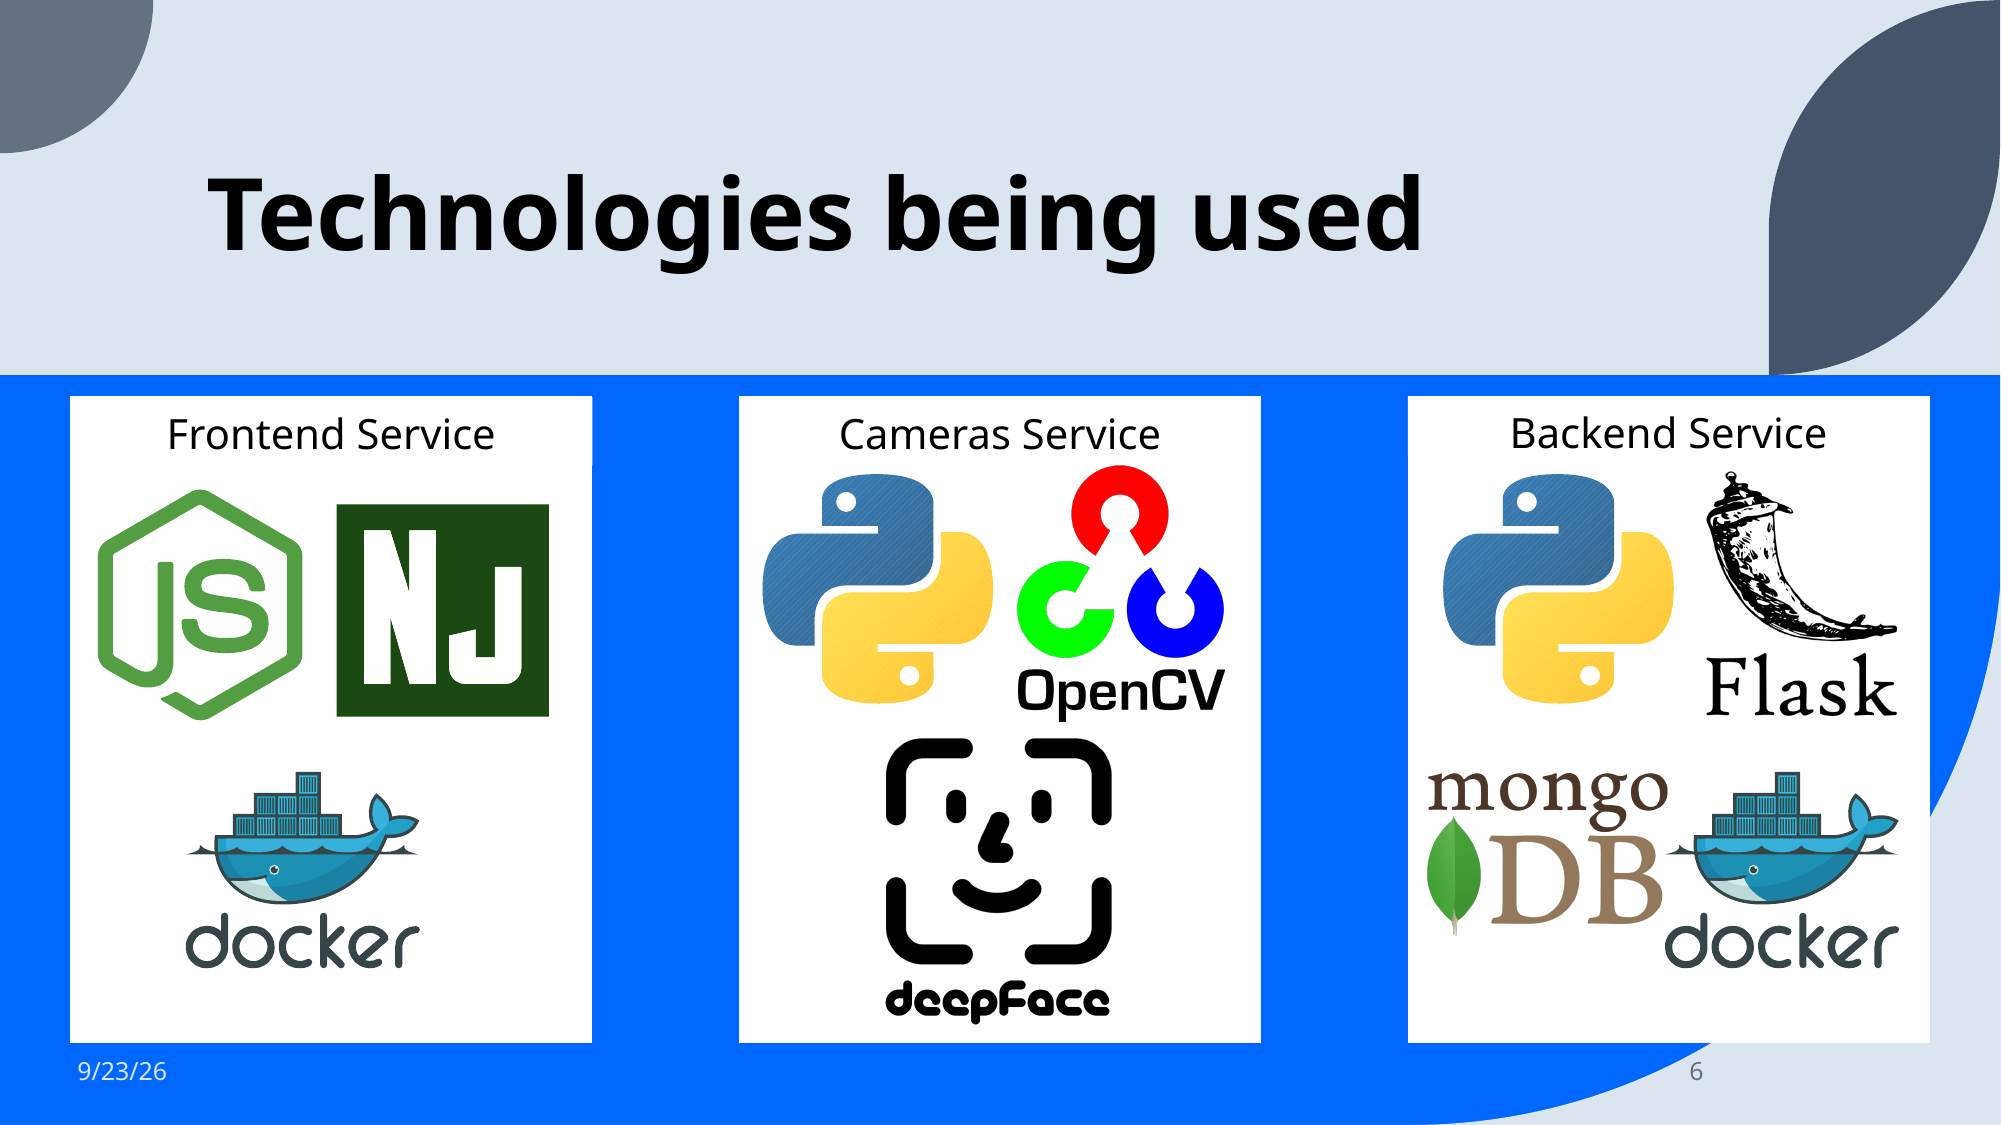

# Technologies being used
Frontend Service
Cameras Service
Backend Service